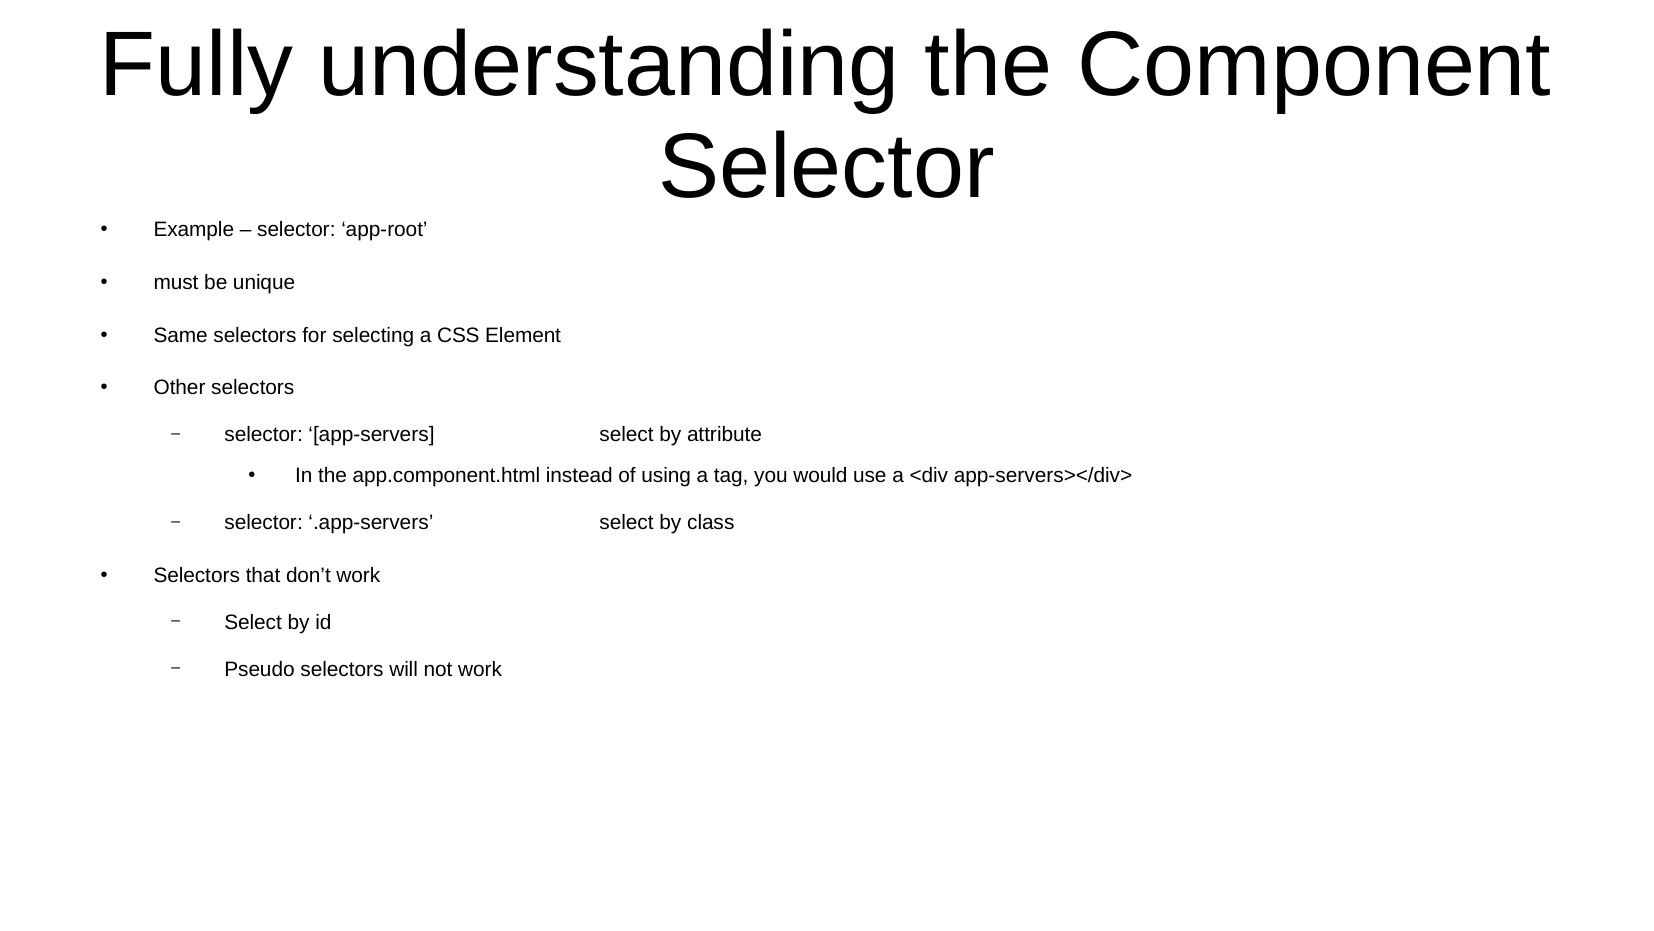

# Fully understanding the Component Selector
Example – selector: ‘app-root’
must be unique
Same selectors for selecting a CSS Element
Other selectors
selector: ‘[app-servers]			select by attribute
In the app.component.html instead of using a tag, you would use a <div app-servers></div>
selector: ‘.app-servers’			select by class
Selectors that don’t work
Select by id
Pseudo selectors will not work